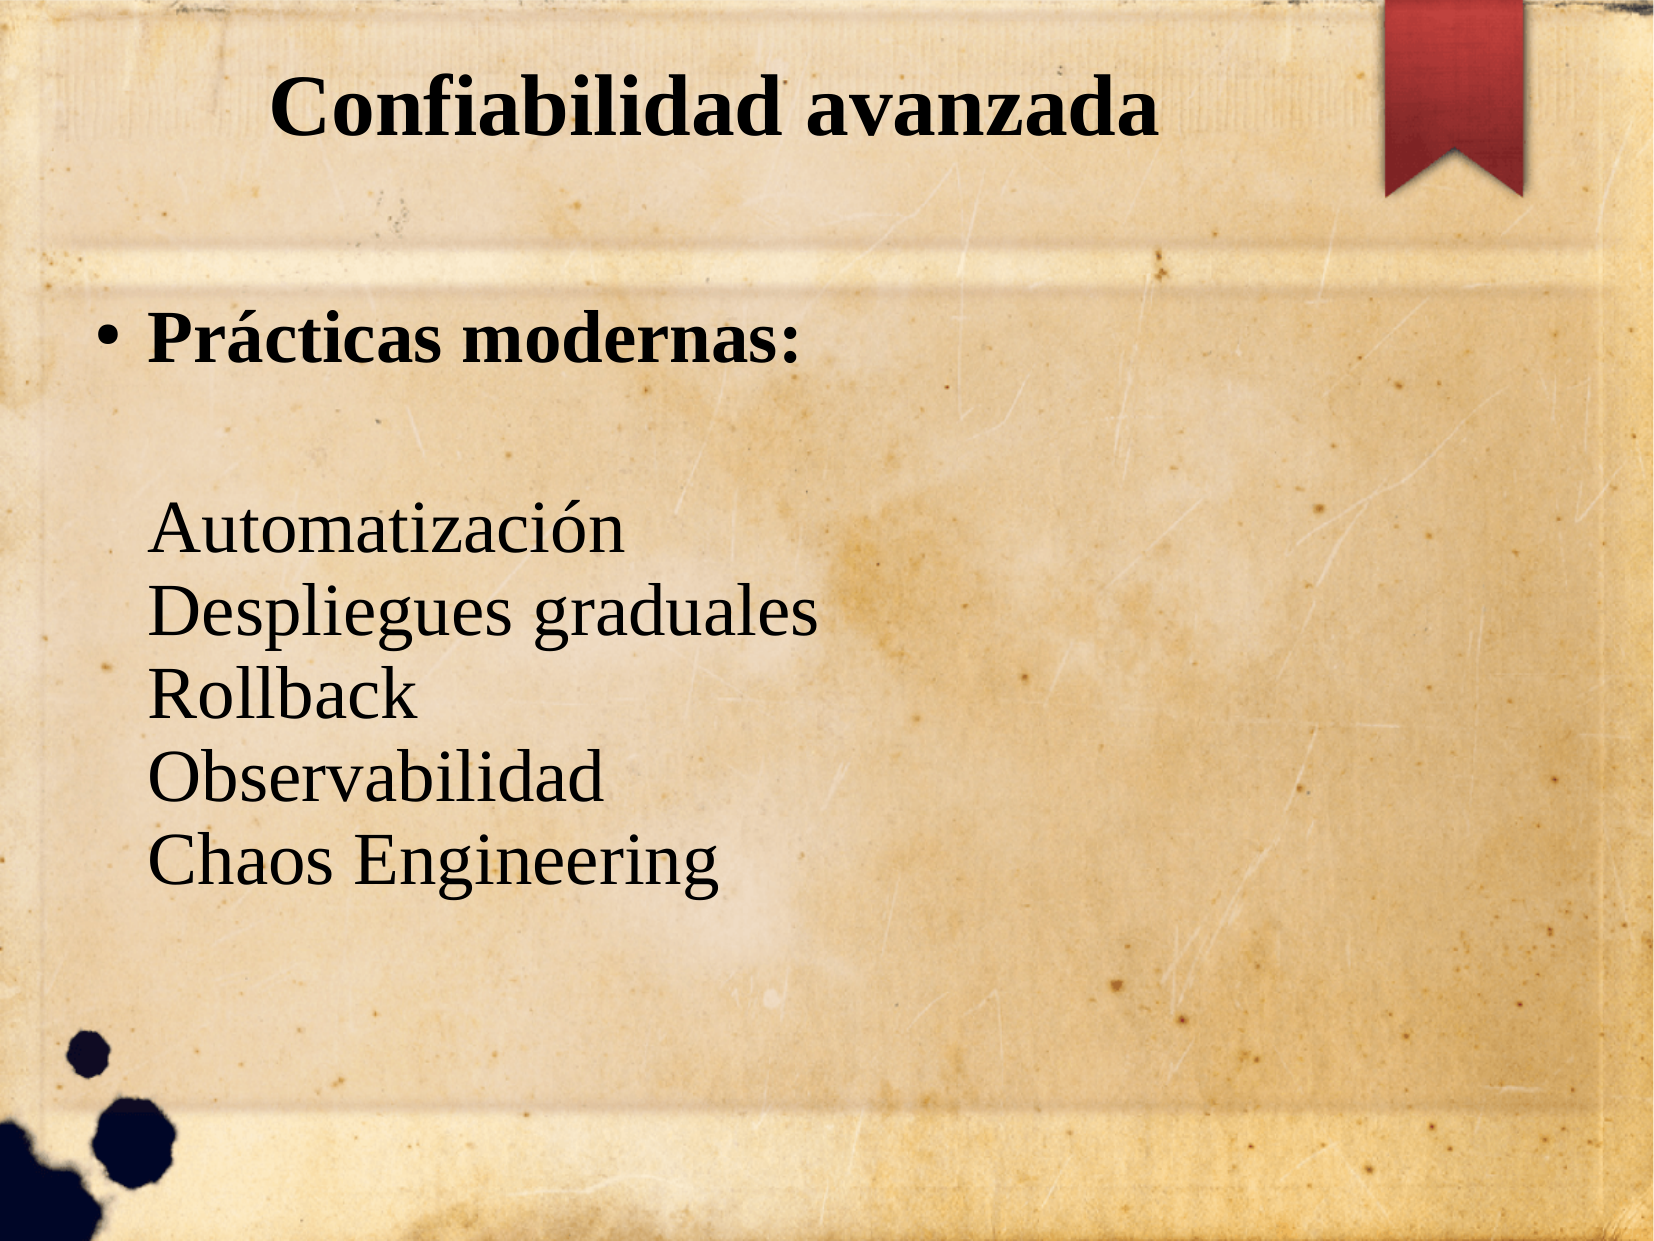

# Confiabilidad avanzada
Prácticas modernas:
Automatización
Despliegues graduales
Rollback
Observabilidad
Chaos Engineering